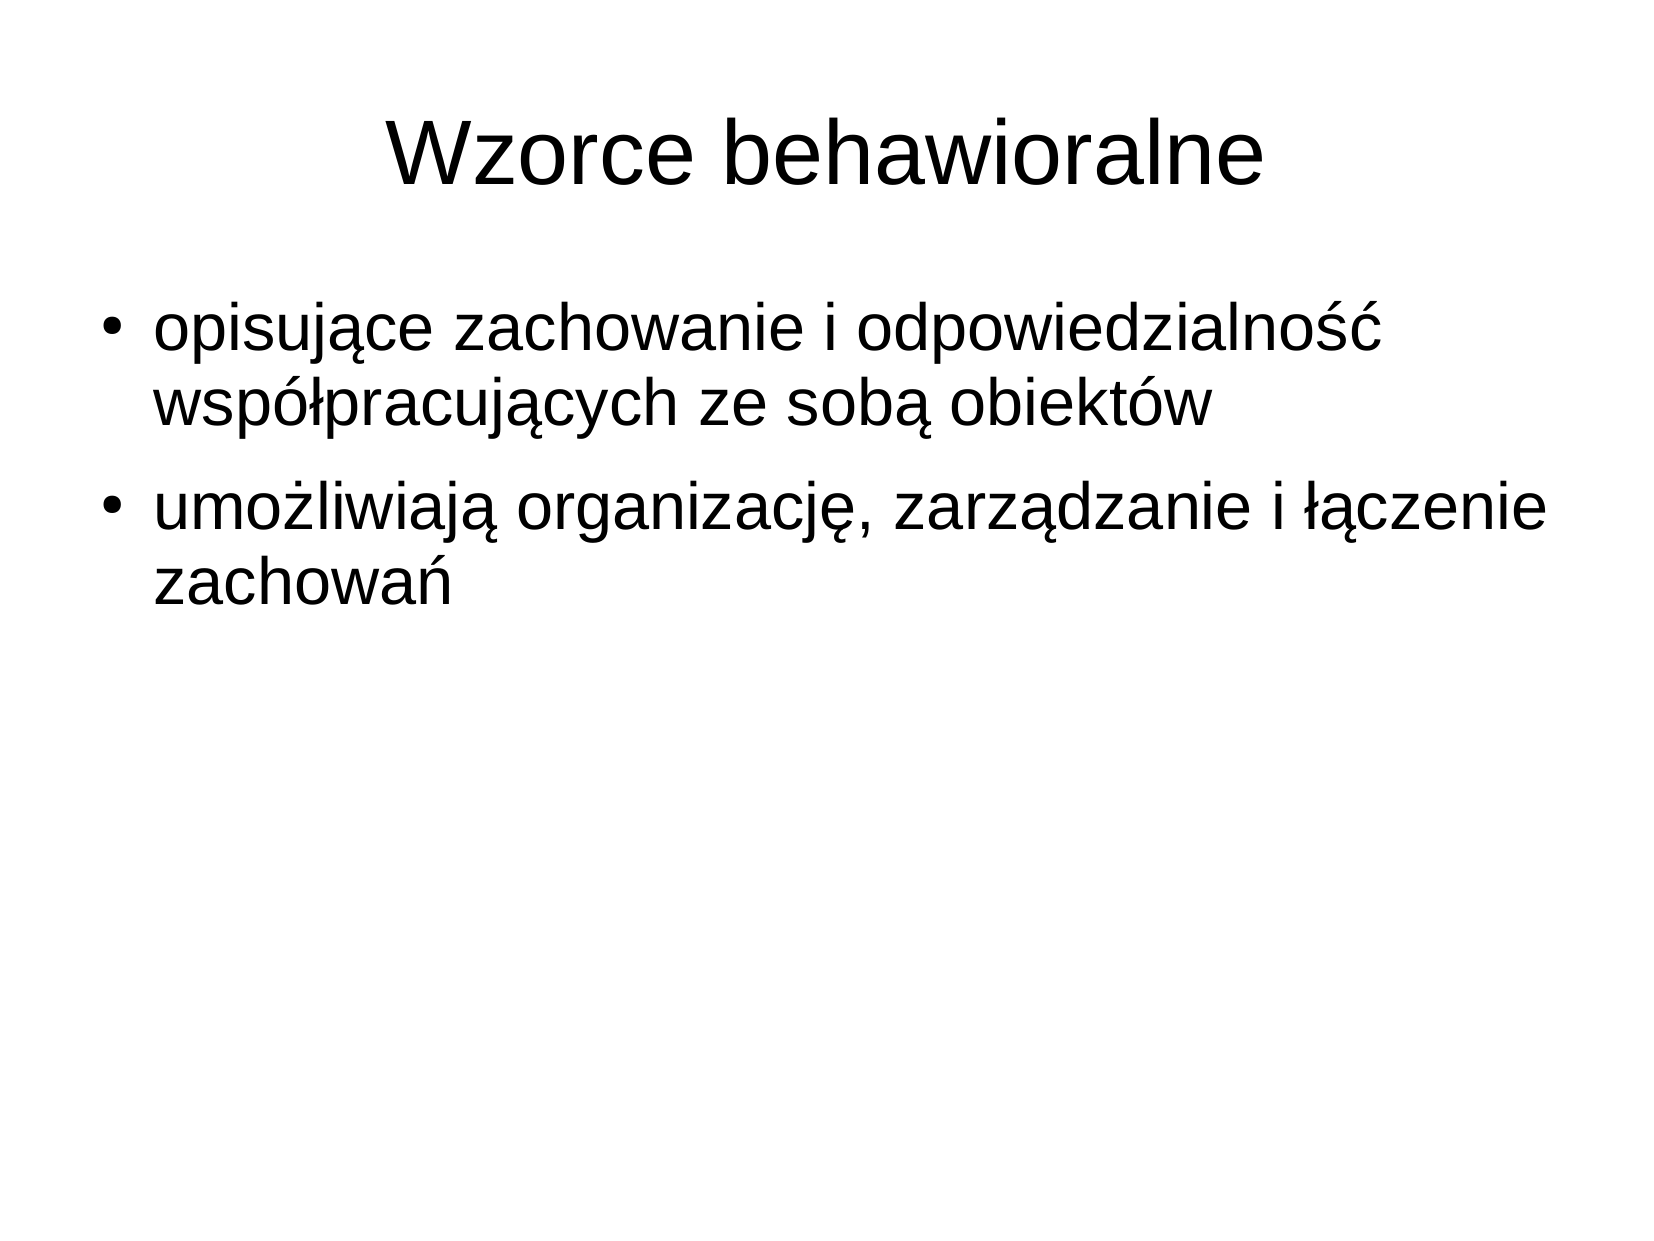

# Wzorce behawioralne
opisujące zachowanie i odpowiedzialność współpracujących ze sobą obiektów
umożliwiają organizację, zarządzanie i łączenie zachowań